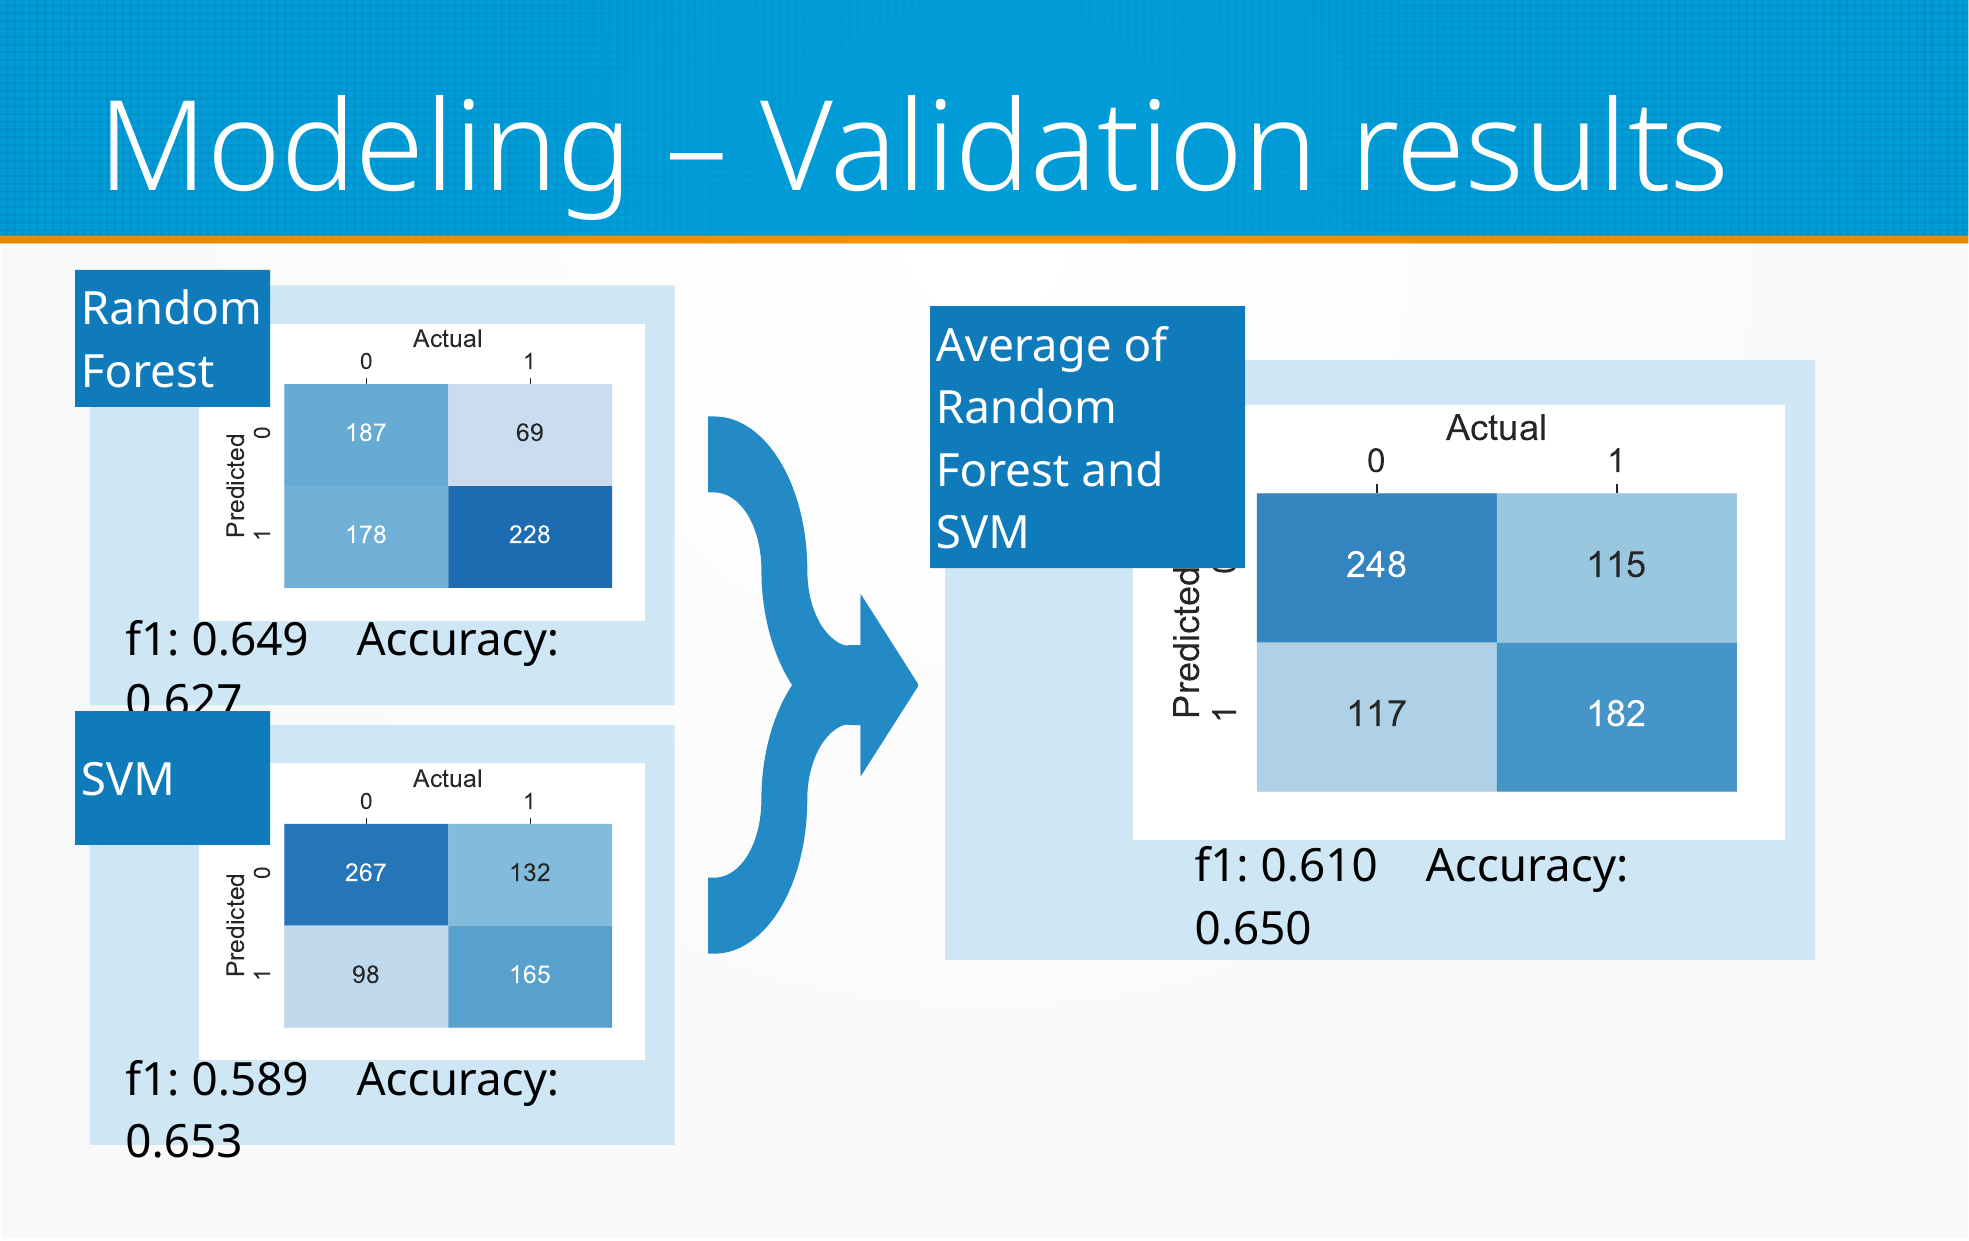

# Modeling – Validation results
Random
Forest
Average of Random Forest and SVM
f1: 0.649 Accuracy: 0.627
SVM
f1: 0.610 Accuracy: 0.650
f1: 0.589 Accuracy: 0.653